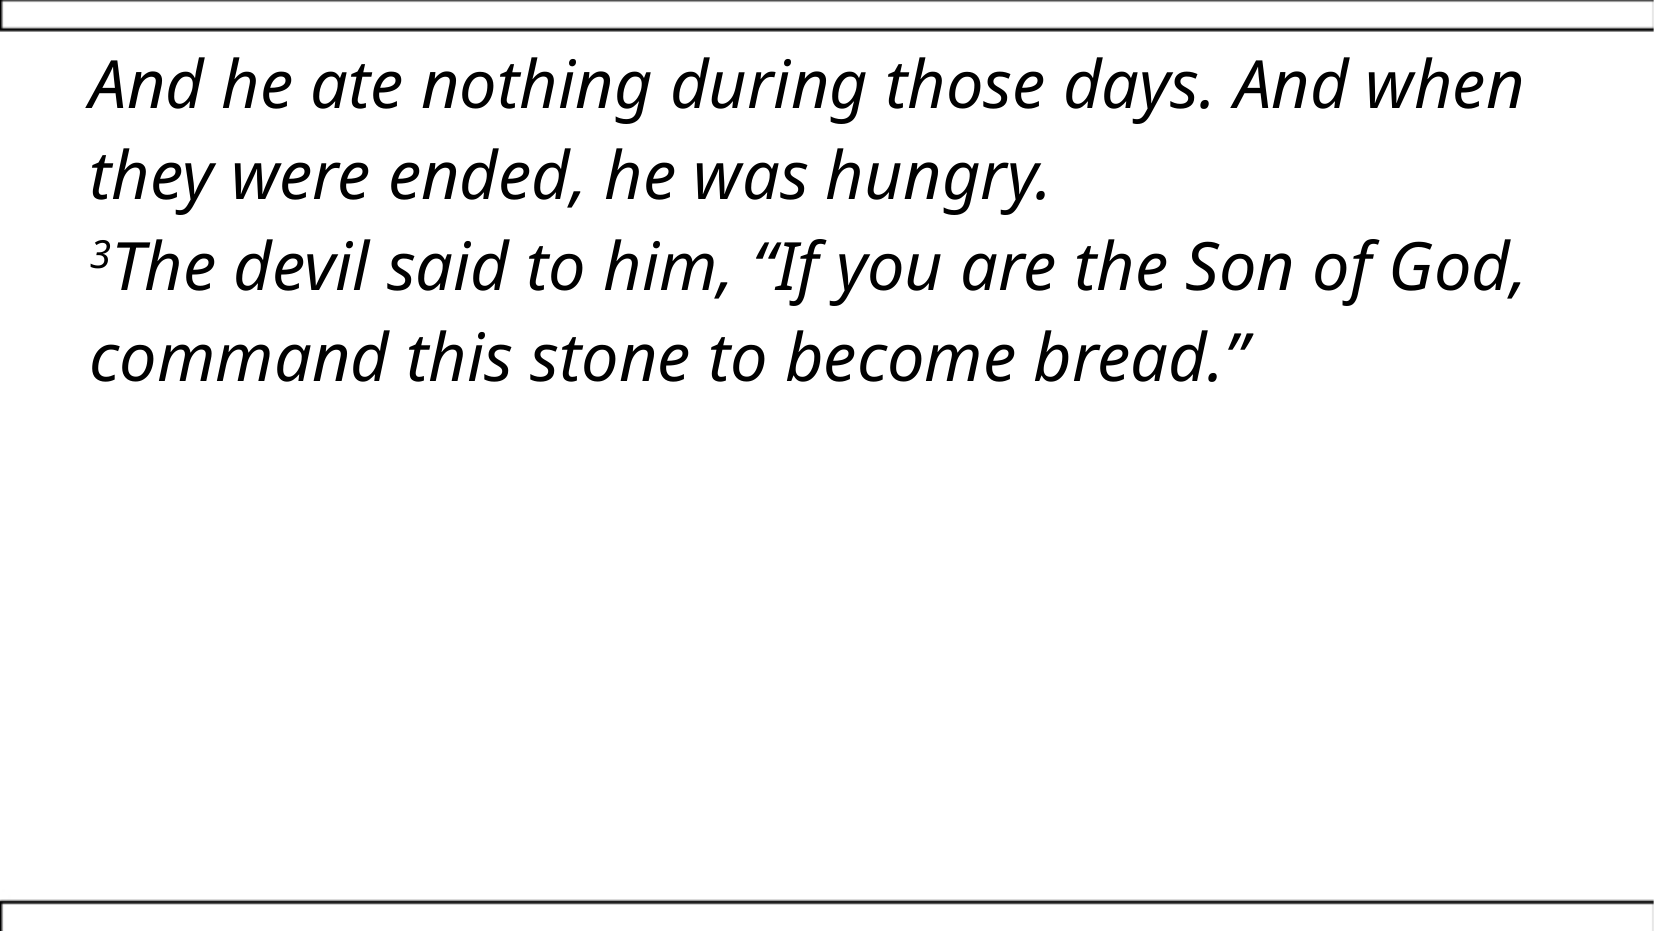

And he ate nothing during those days. And when they were ended, he was hungry.
3The devil said to him, “If you are the Son of God, command this stone to become bread.”